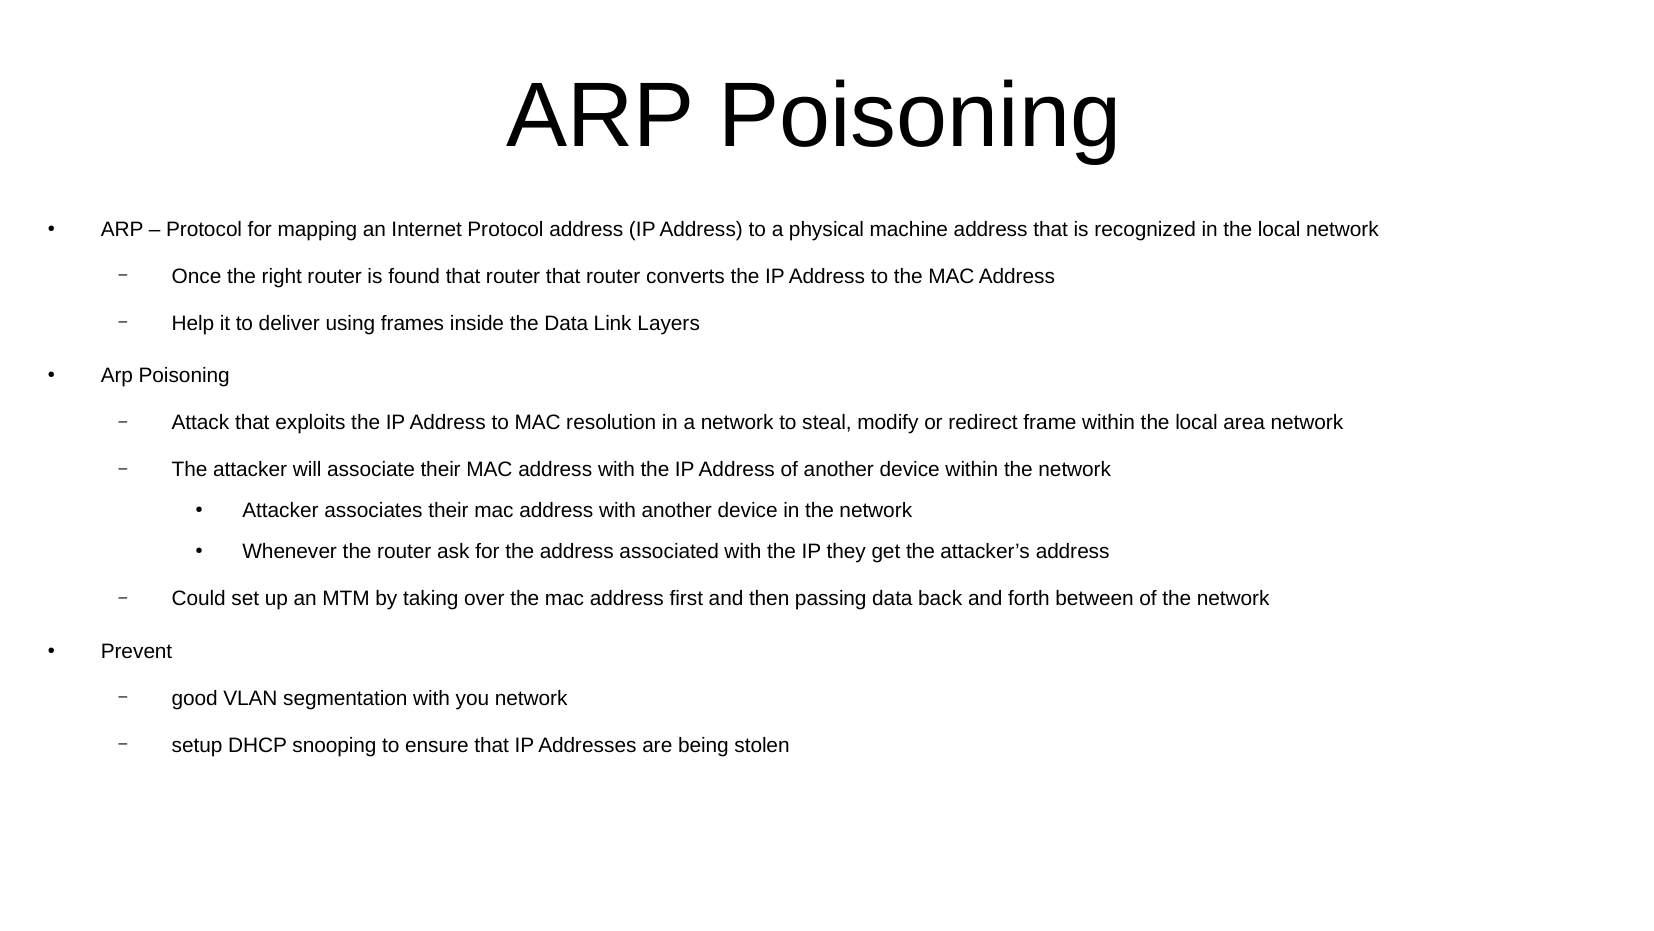

# ARP Poisoning
ARP – Protocol for mapping an Internet Protocol address (IP Address) to a physical machine address that is recognized in the local network
Once the right router is found that router that router converts the IP Address to the MAC Address
Help it to deliver using frames inside the Data Link Layers
Arp Poisoning
Attack that exploits the IP Address to MAC resolution in a network to steal, modify or redirect frame within the local area network
The attacker will associate their MAC address with the IP Address of another device within the network
Attacker associates their mac address with another device in the network
Whenever the router ask for the address associated with the IP they get the attacker’s address
Could set up an MTM by taking over the mac address first and then passing data back and forth between of the network
Prevent
good VLAN segmentation with you network
setup DHCP snooping to ensure that IP Addresses are being stolen